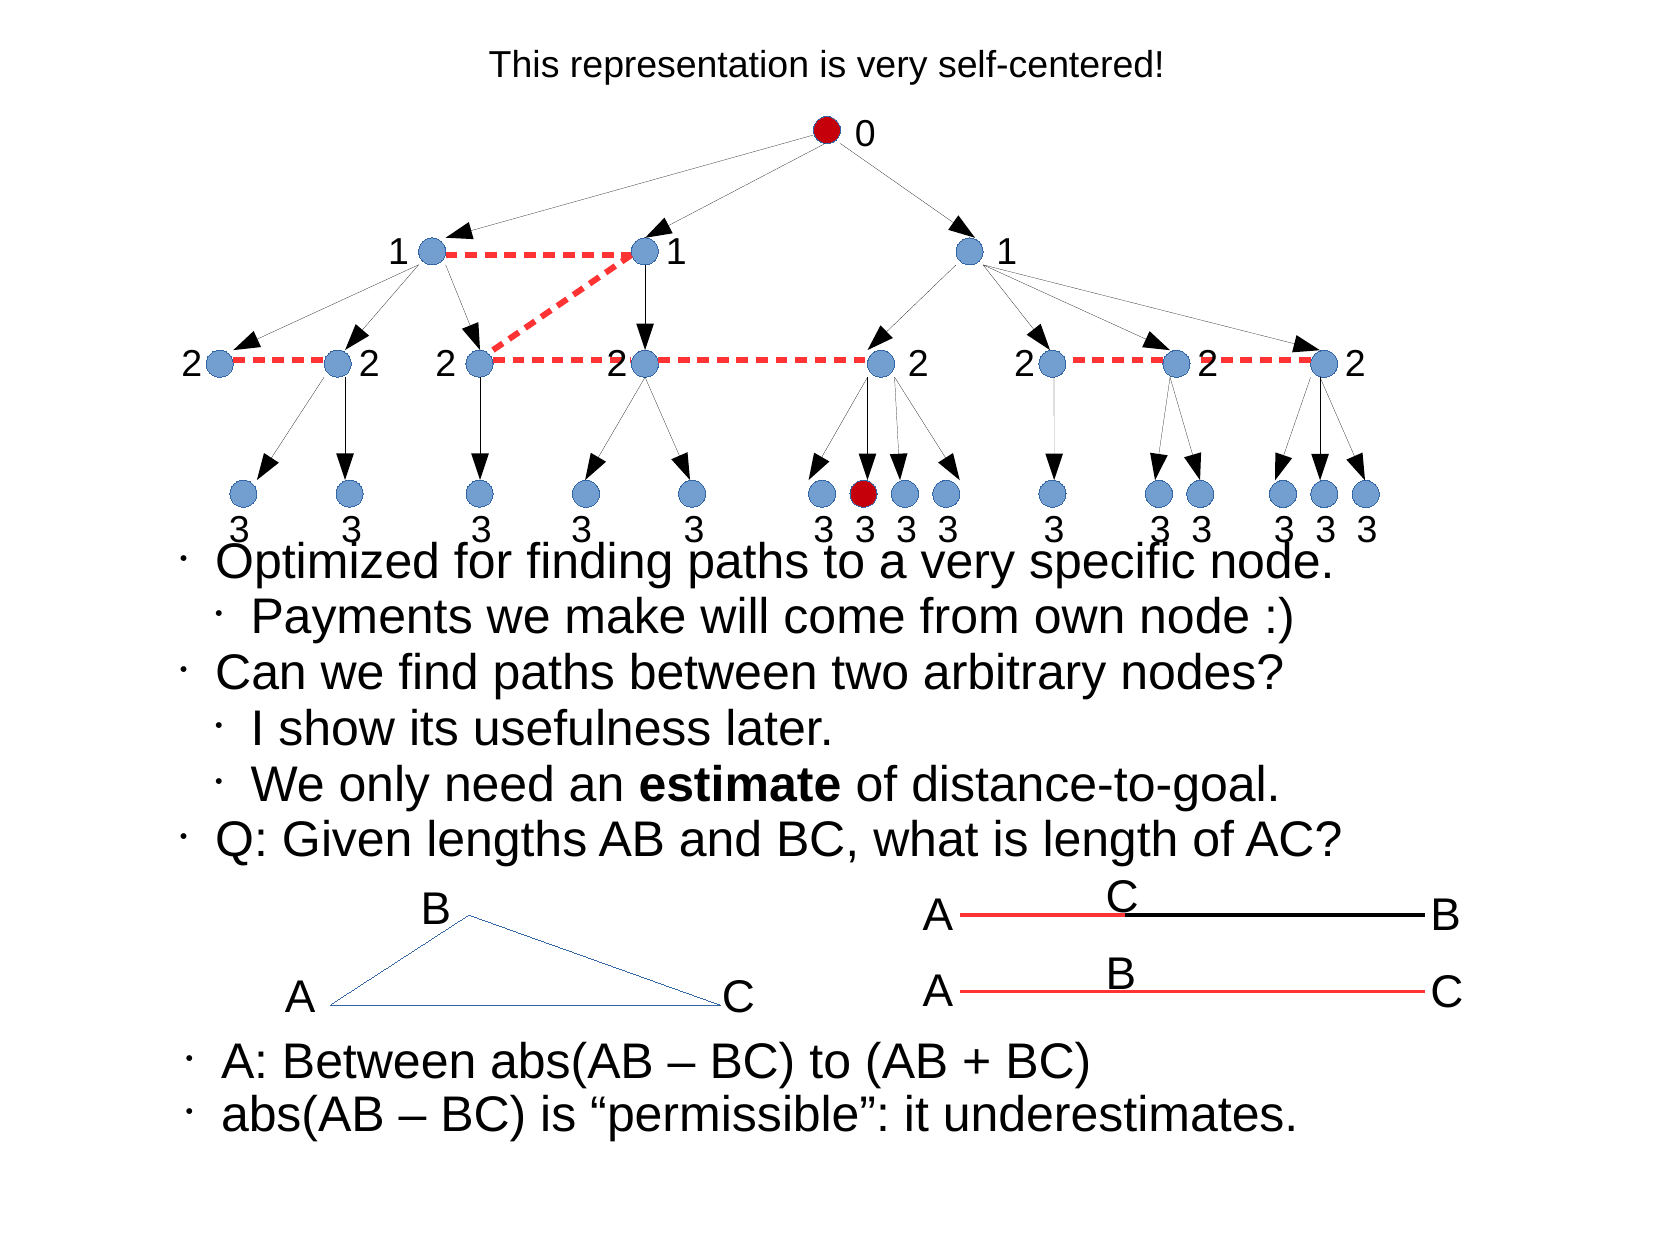

This representation is very self-centered!
0
1
1
1
2
2
2
2
2
2
2
2
3
3
3
3
3
3
3
3
3
3
3
3
3
3
3
Optimized for finding paths to a very specific node.
Payments we make will come from own node :)
Can we find paths between two arbitrary nodes?
I show its usefulness later.
We only need an estimate of distance-to-goal.
Q: Given lengths AB and BC, what is length of AC?
C
A
B
B
A
C
B
A
C
A: Between abs(AB – BC) to (AB + BC)
abs(AB – BC) is “permissible”: it underestimates.